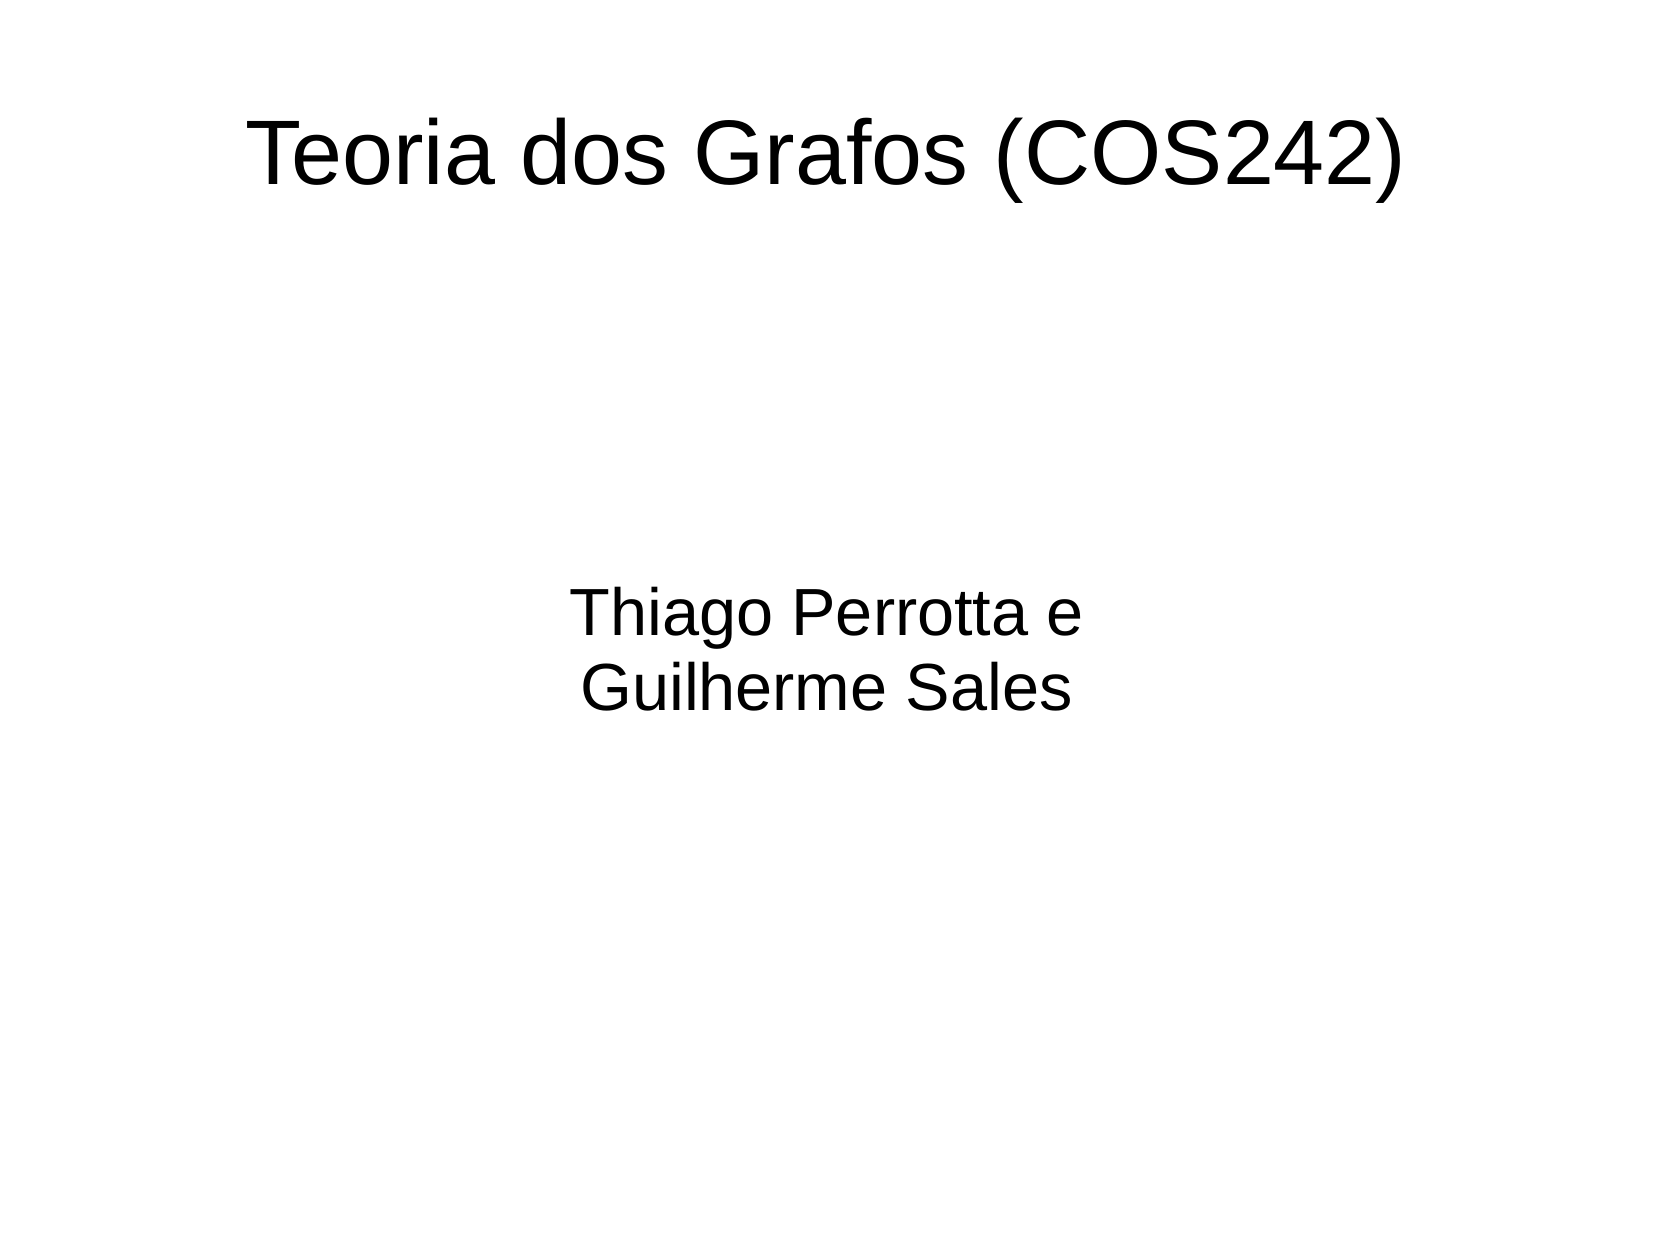

# Teoria dos Grafos (COS242)
Thiago Perrotta e
Guilherme Sales